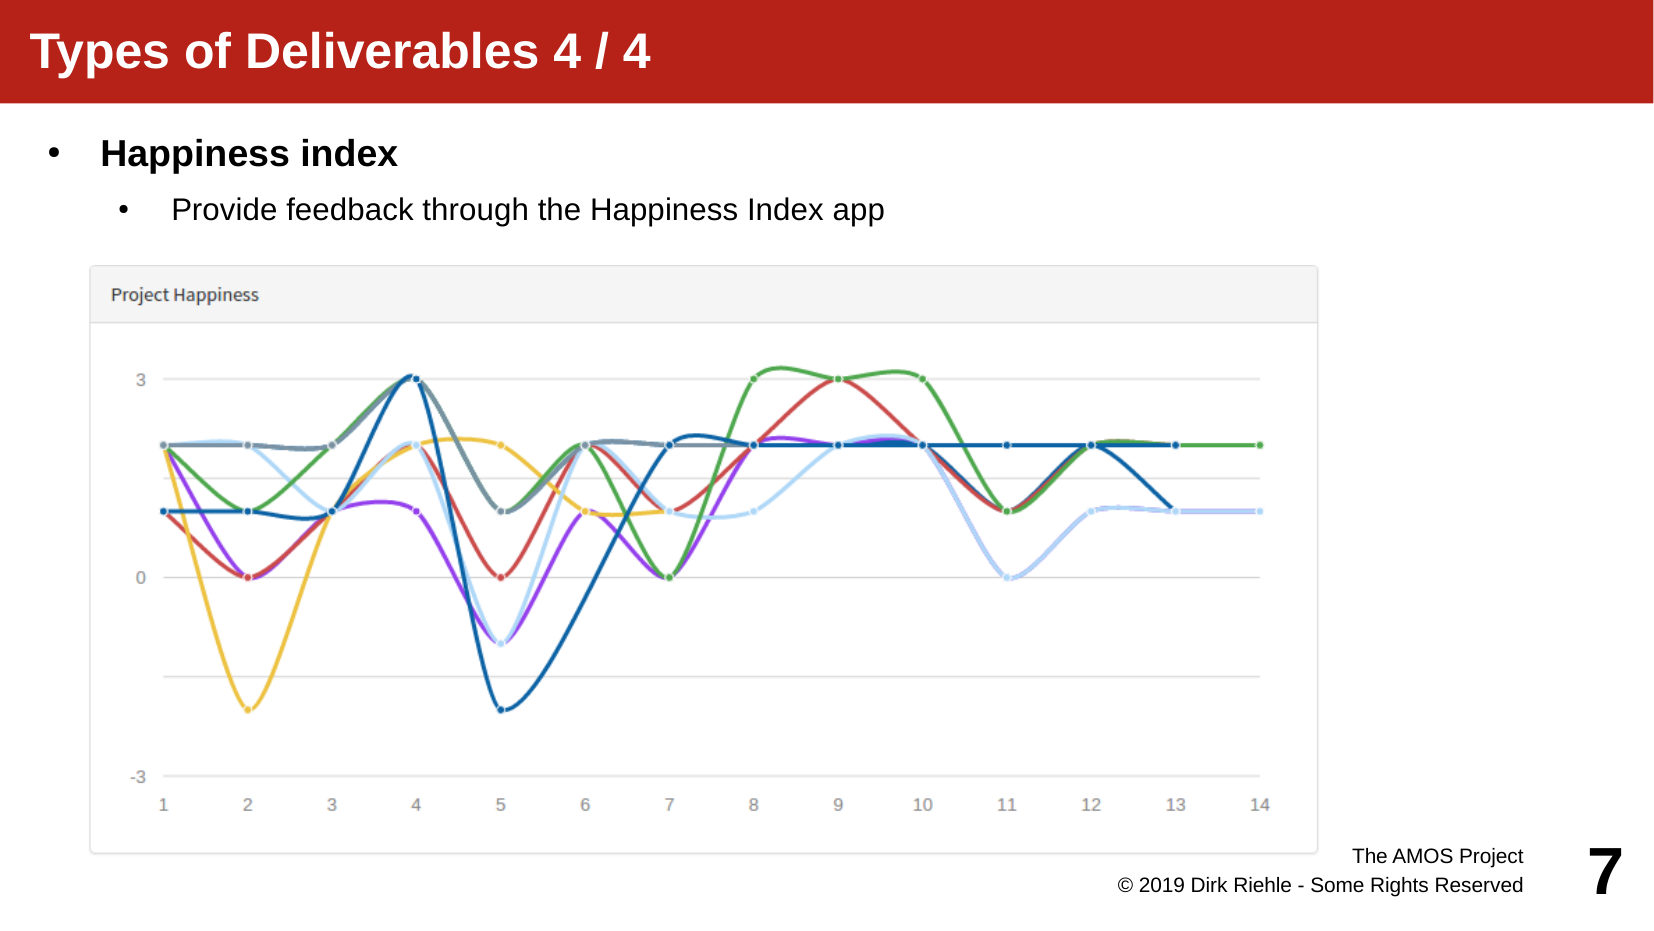

# Types of Deliverables 4 / 4
Happiness index
Provide feedback through the Happiness Index app
The AMOS Project
7
© 2019 Dirk Riehle - Some Rights Reserved